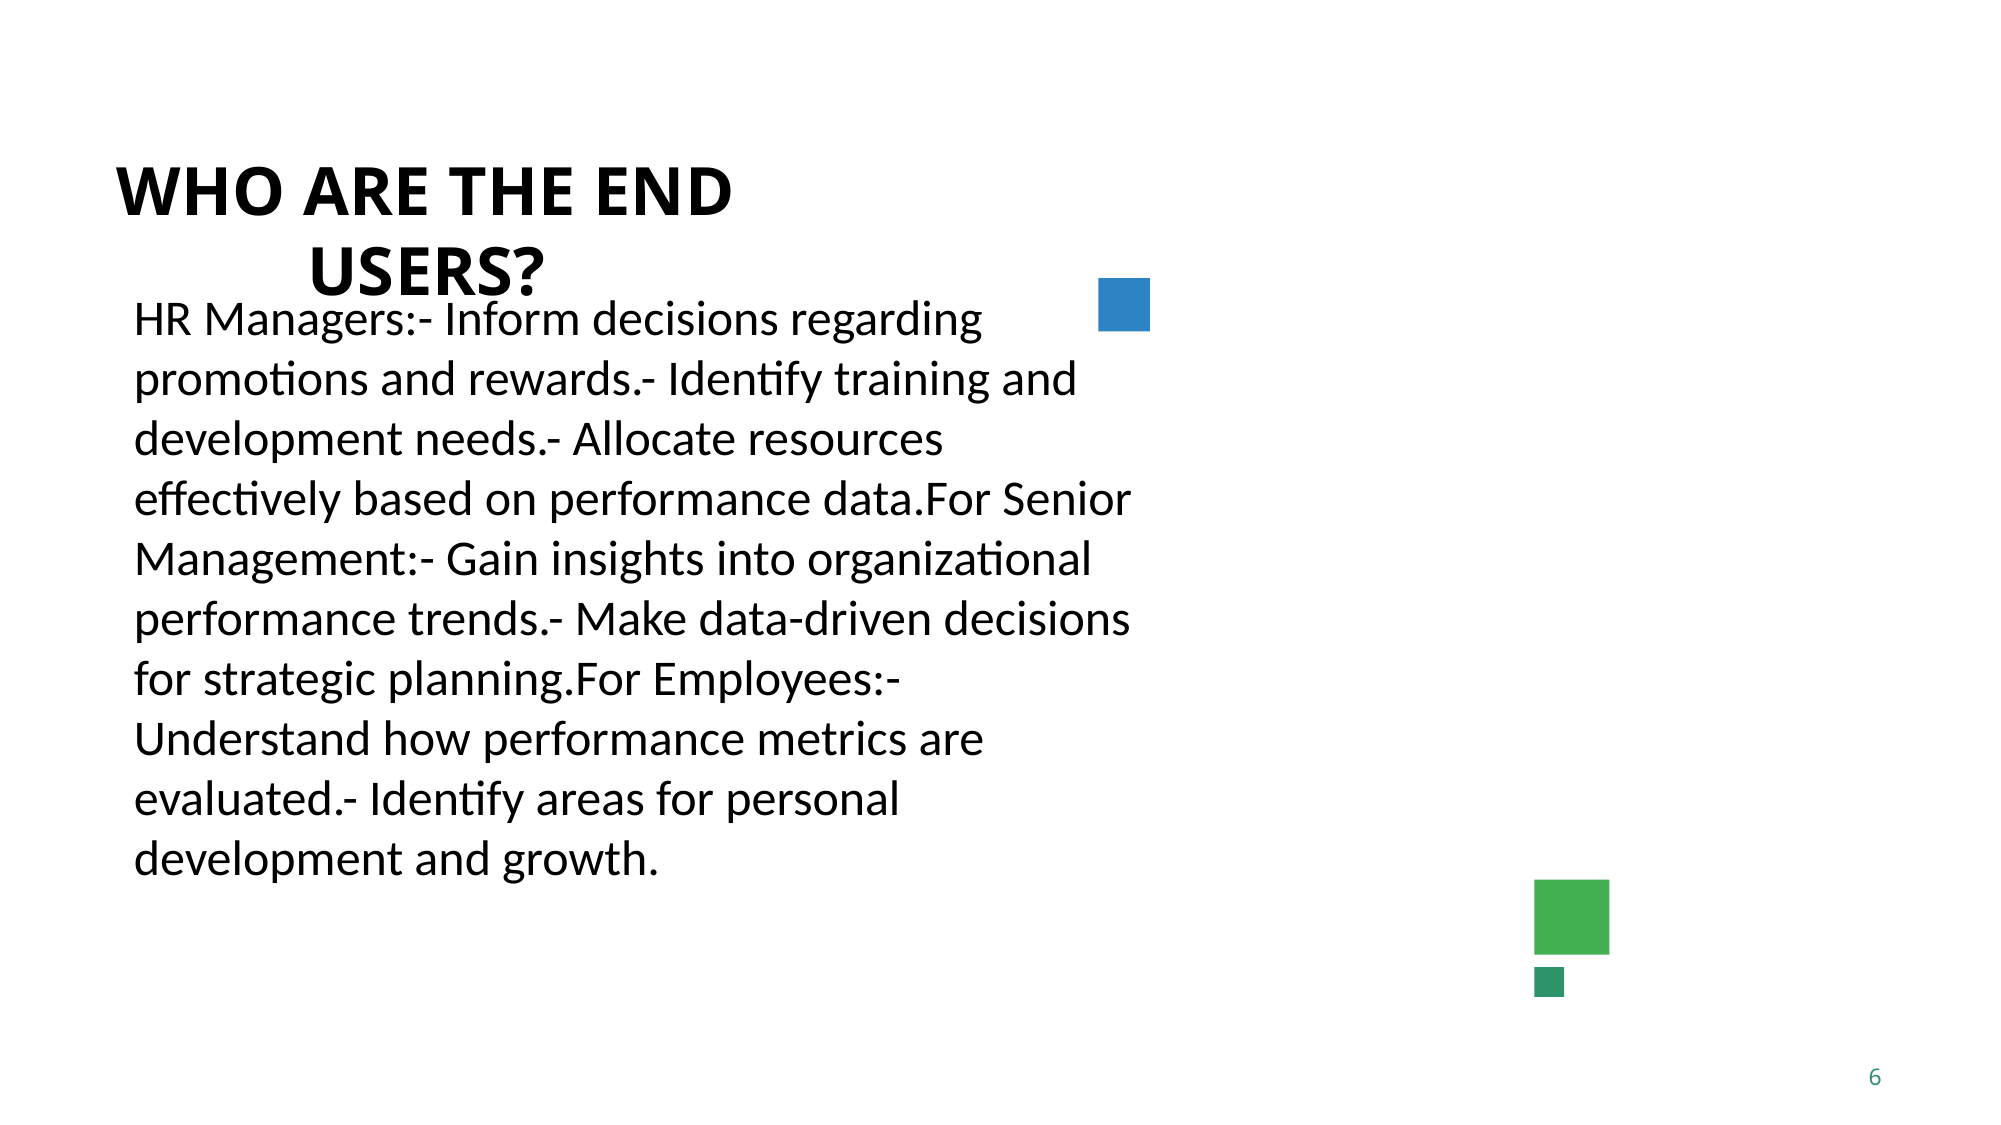

# WHO ARE THE END USERS?
HR Managers:- Inform decisions regarding promotions and rewards.- Identify training and development needs.- Allocate resources effectively based on performance data.For Senior Management:- Gain insights into organizational performance trends.- Make data-driven decisions for strategic planning.For Employees:- Understand how performance metrics are evaluated.- Identify areas for personal development and growth.